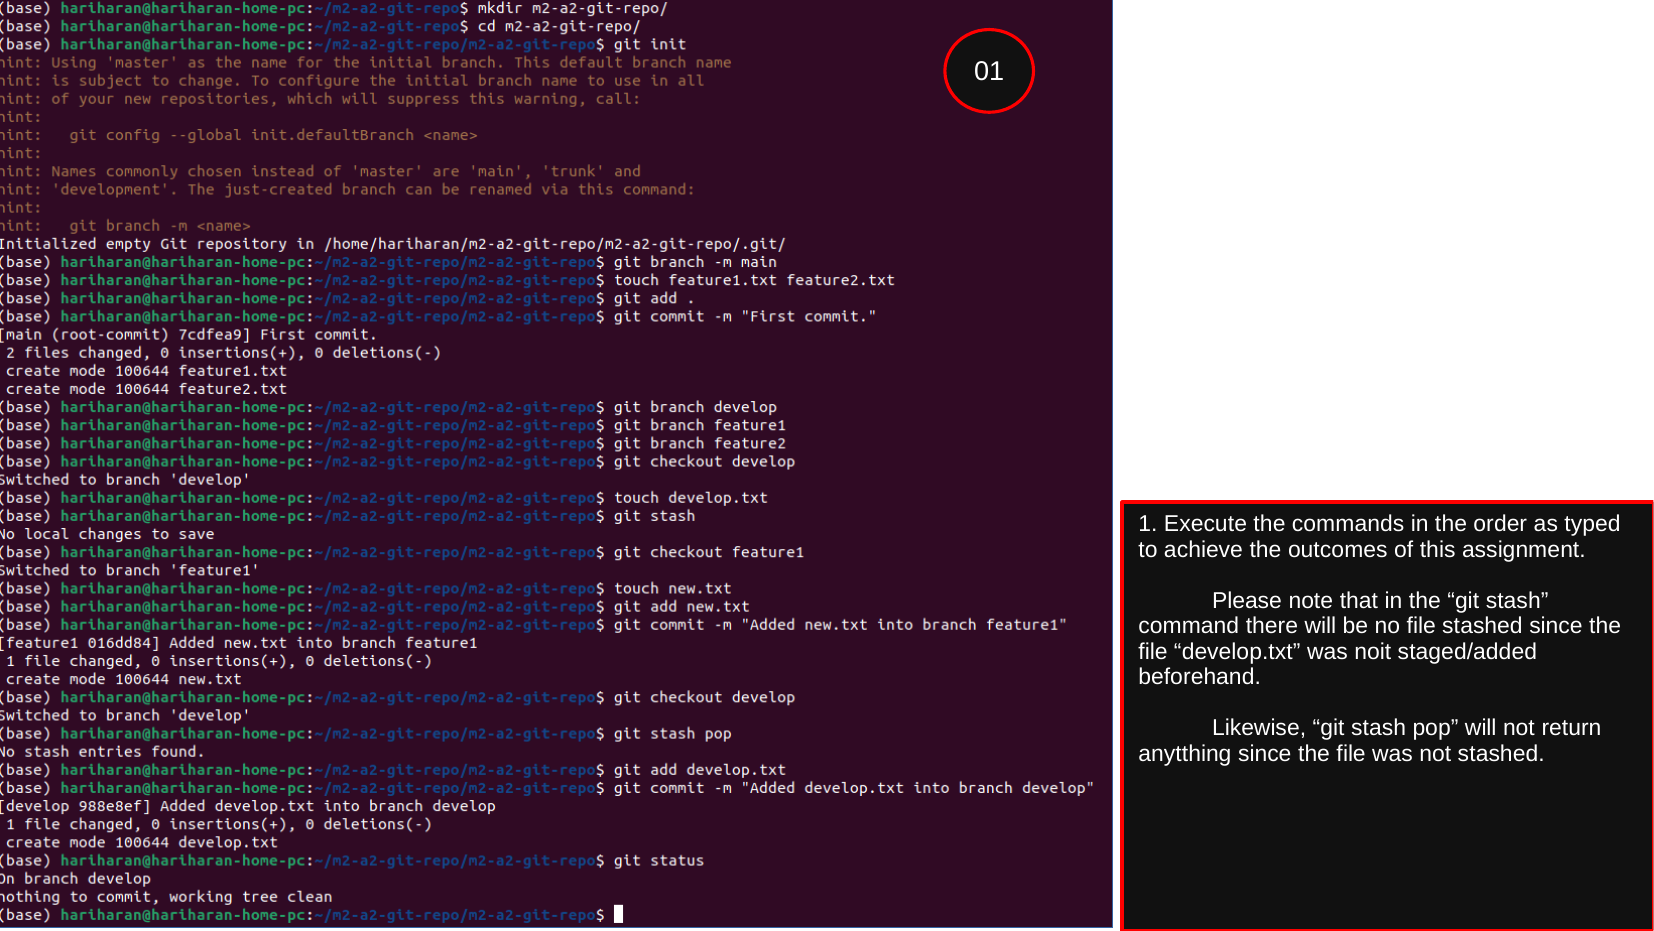

01
1. Execute the commands in the order as typed to achieve the outcomes of this assignment.
	Please note that in the “git stash” command there will be no file stashed since the file “develop.txt” was noit staged/added beforehand.
	Likewise, “git stash pop” will not return anytthing since the file was not stashed.